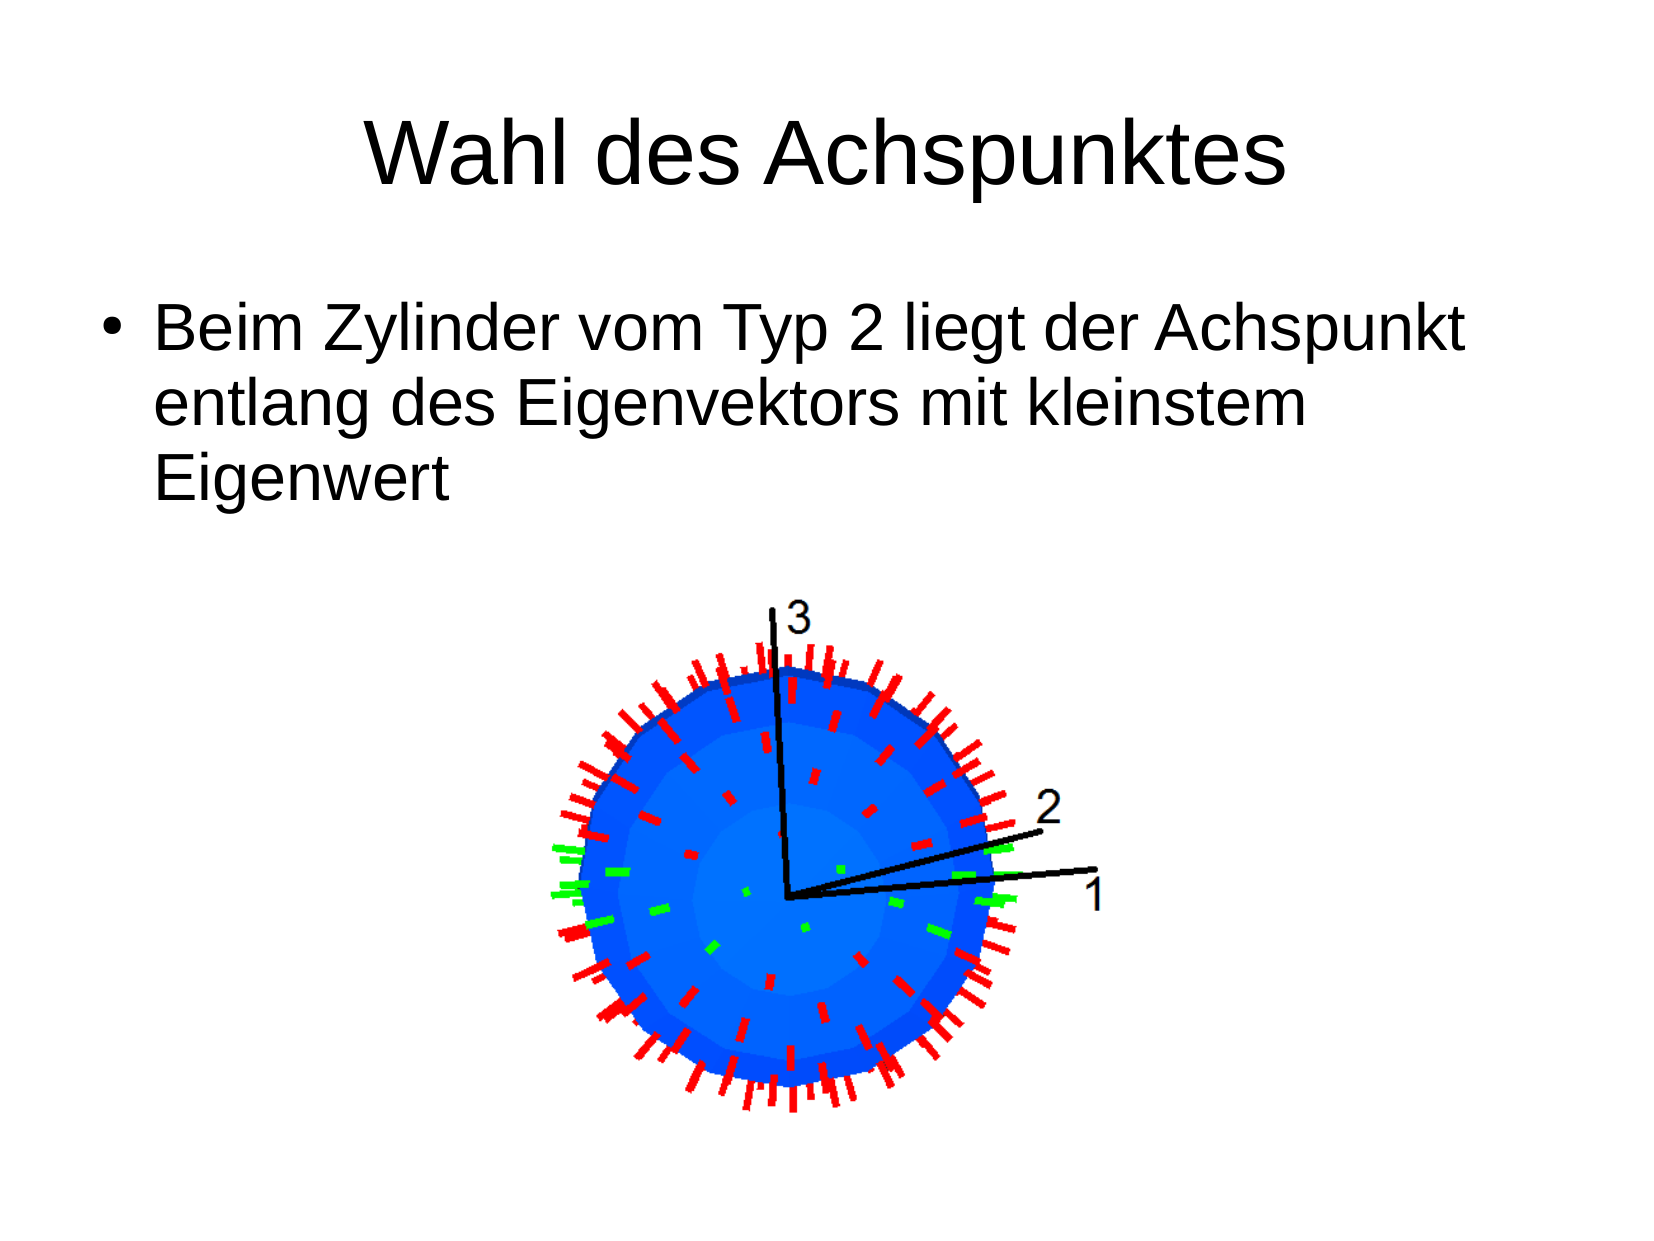

# Wahl des Achspunktes
Beim Zylinder vom Typ 2 liegt der Achspunkt entlang des Eigenvektors mit kleinstem Eigenwert